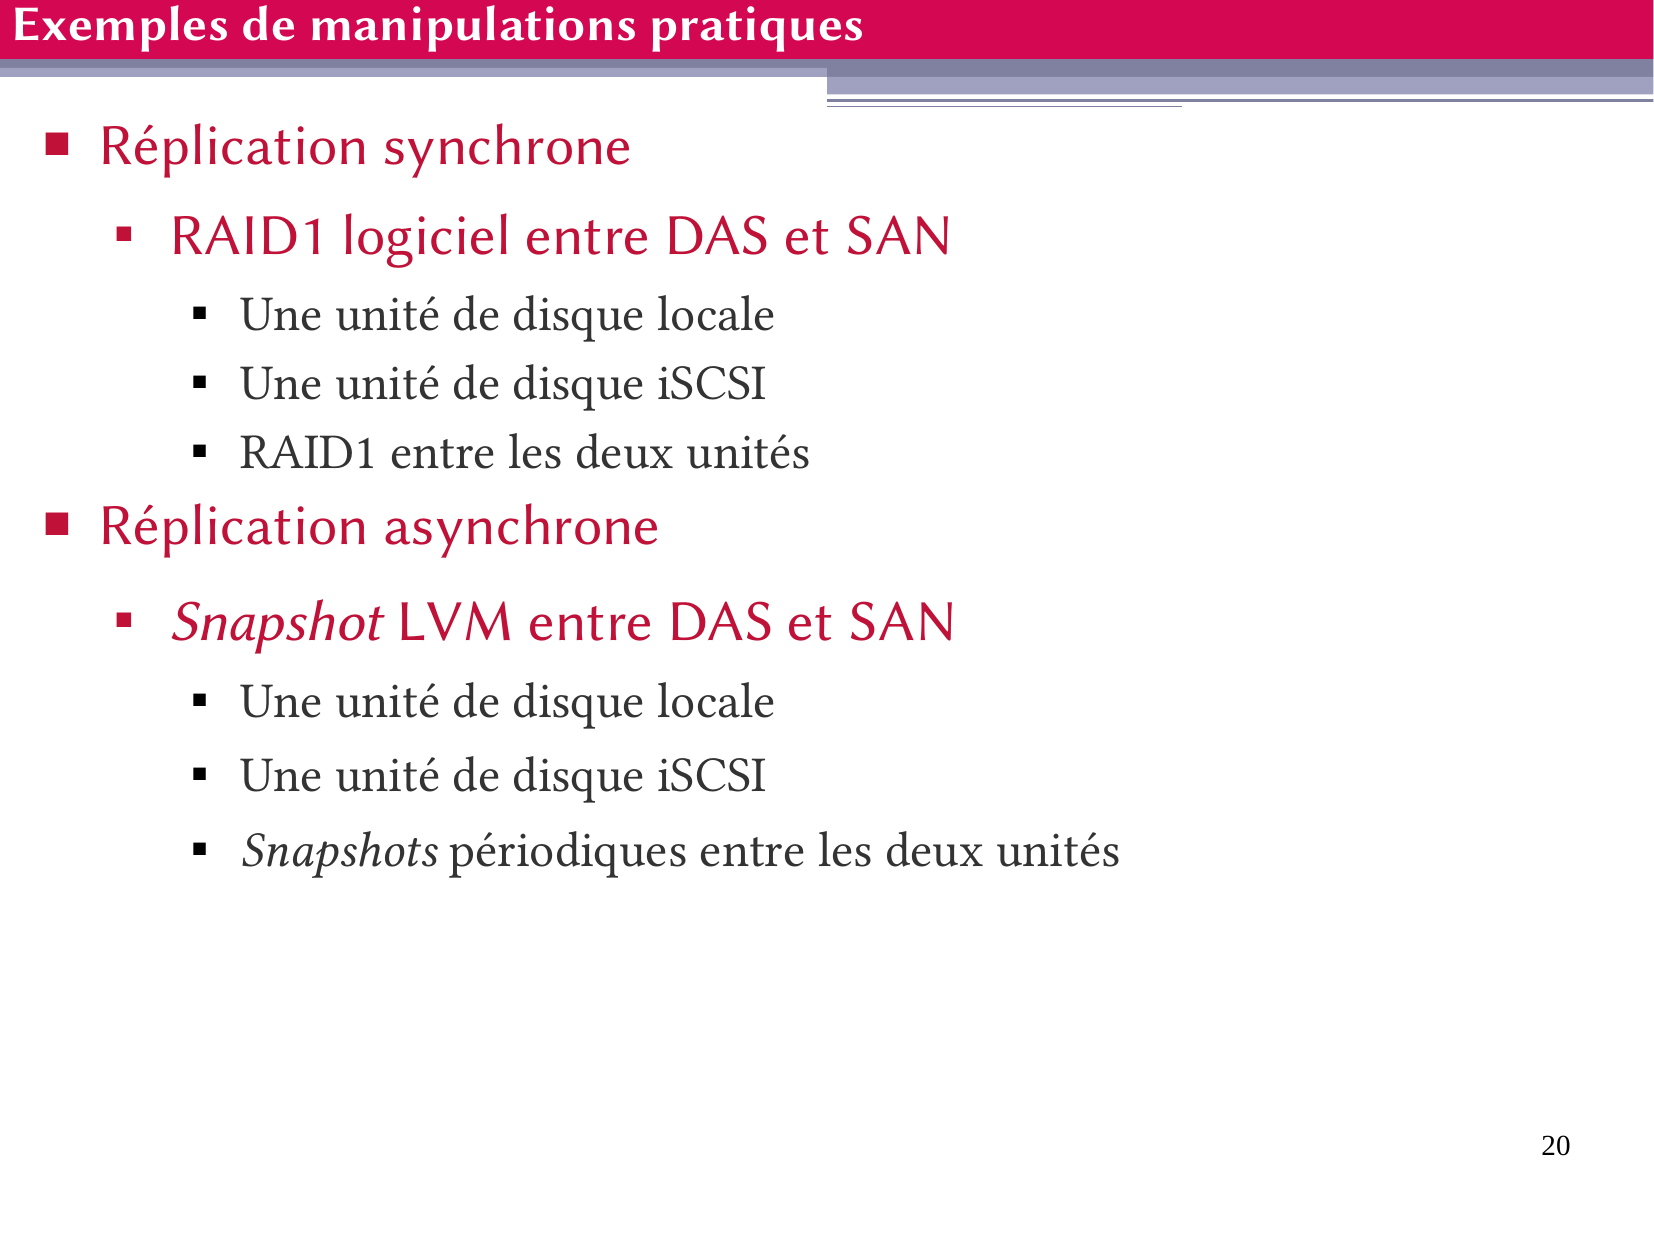

# Exemples de manipulations pratiques
Réplication synchrone
RAID1 logiciel entre DAS et SAN
Une unité de disque locale
Une unité de disque iSCSI
RAID1 entre les deux unités
Réplication asynchrone
Snapshot LVM entre DAS et SAN
Une unité de disque locale
Une unité de disque iSCSI
Snapshots périodiques entre les deux unités
VG
20